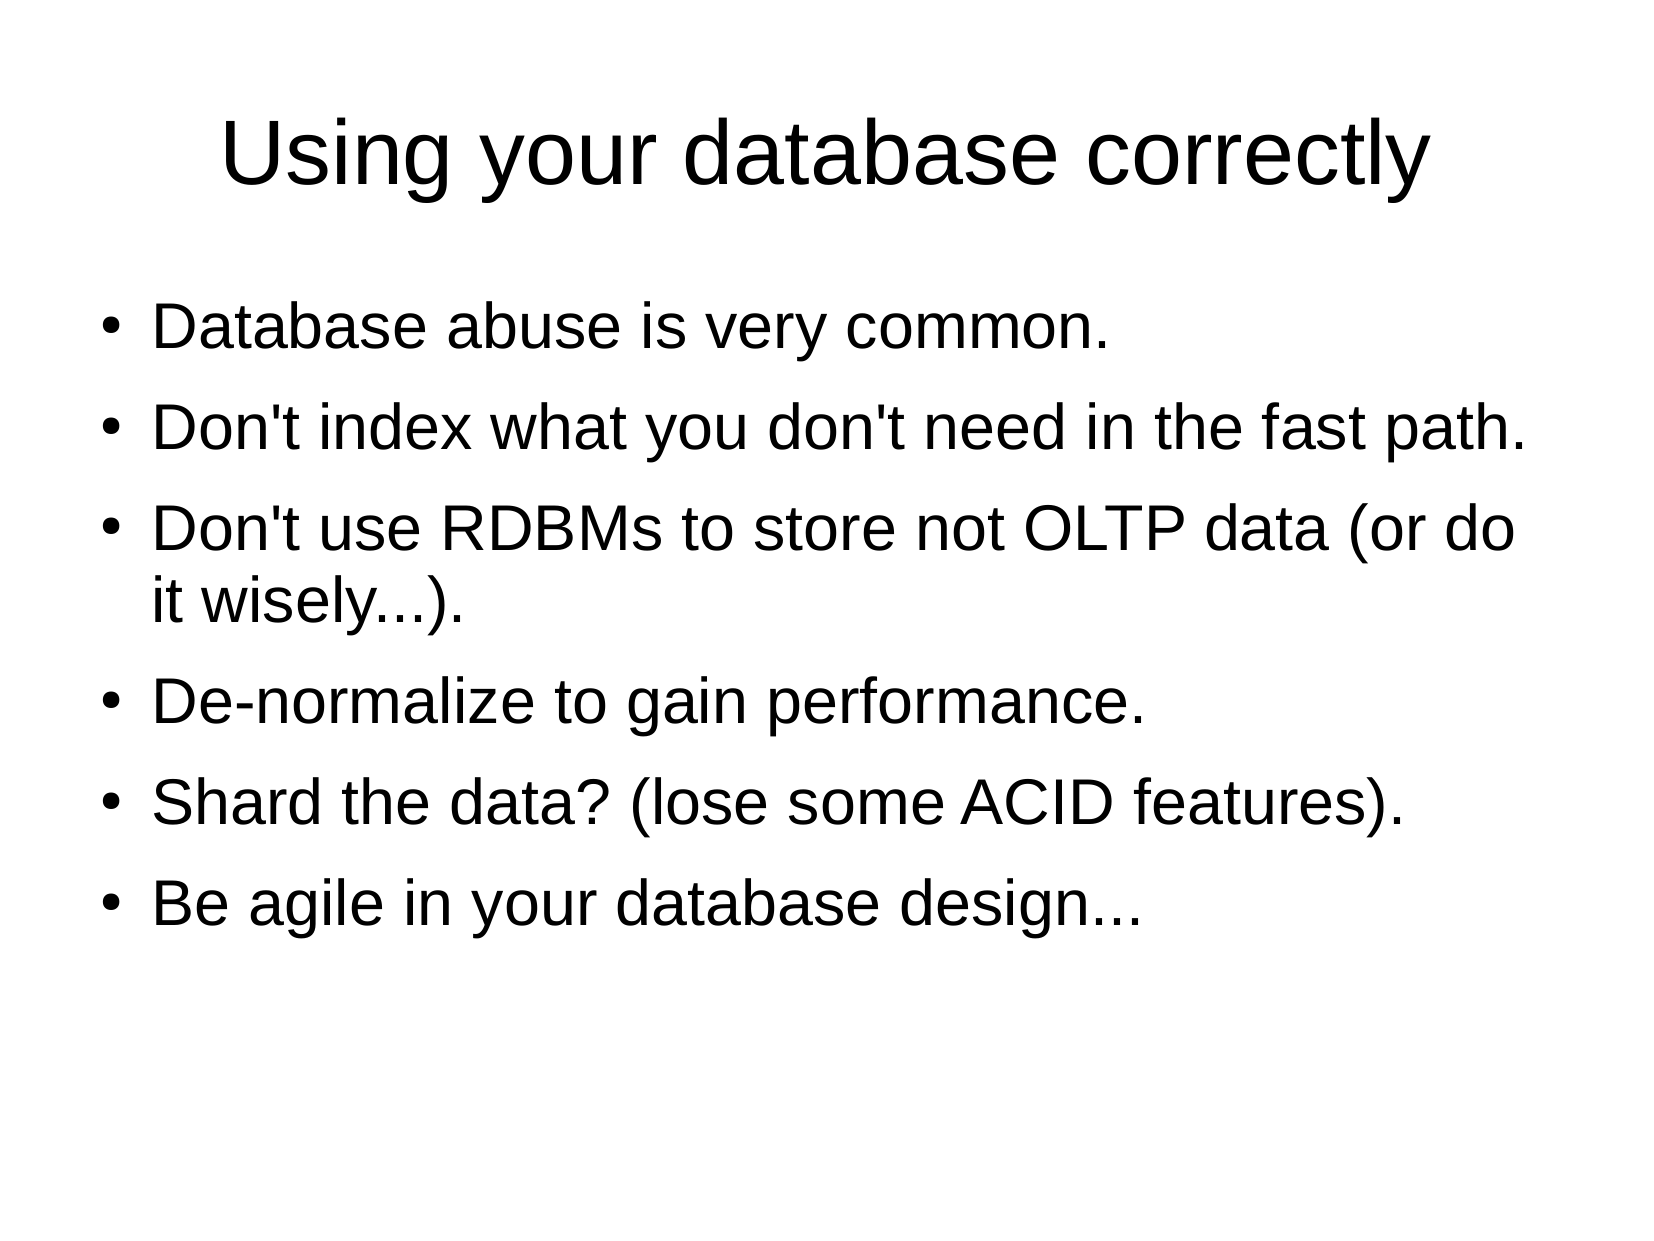

# Using your database correctly
Database abuse is very common.
Don't index what you don't need in the fast path.
Don't use RDBMs to store not OLTP data (or do it wisely...).
De-normalize to gain performance.
Shard the data? (lose some ACID features).
Be agile in your database design...